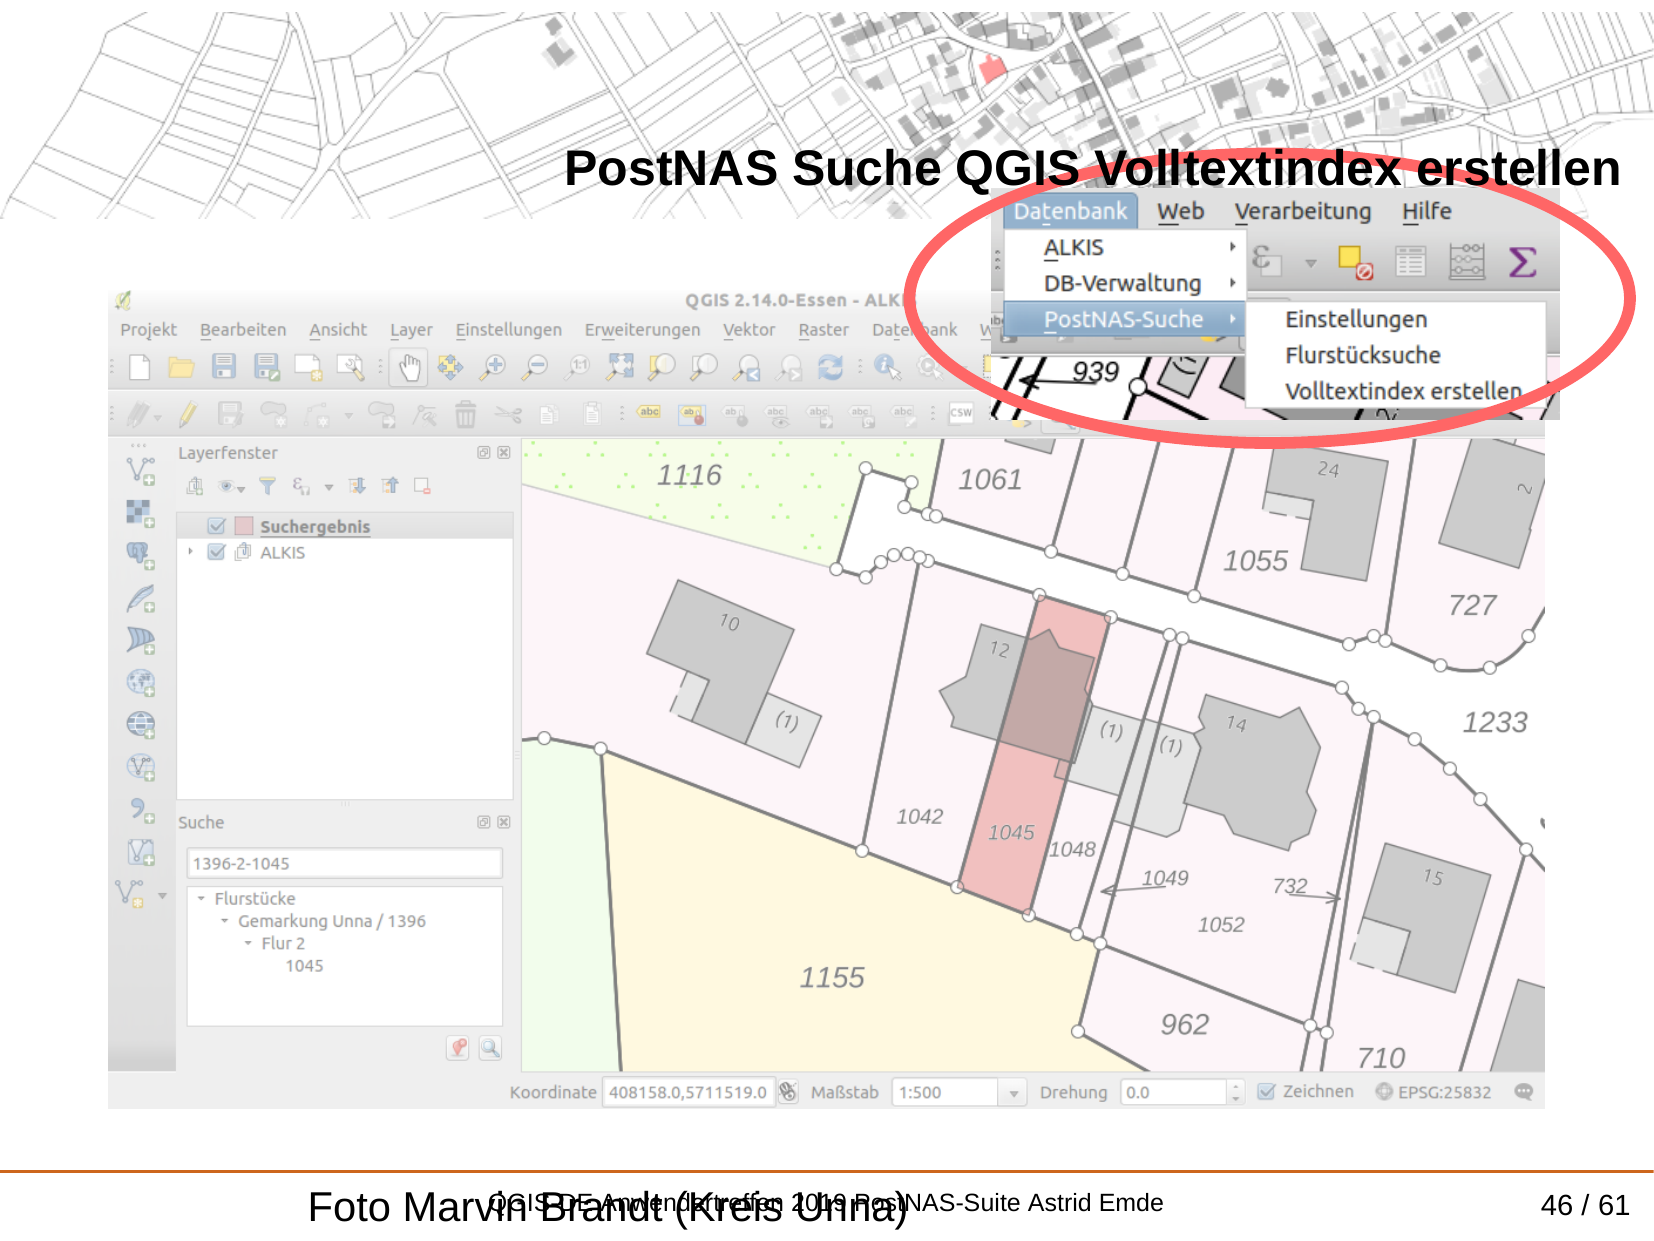

Foto Marvin Brandt (Kreis Unna)
# PostNAS Suche QGIS Volltextindex erstellen